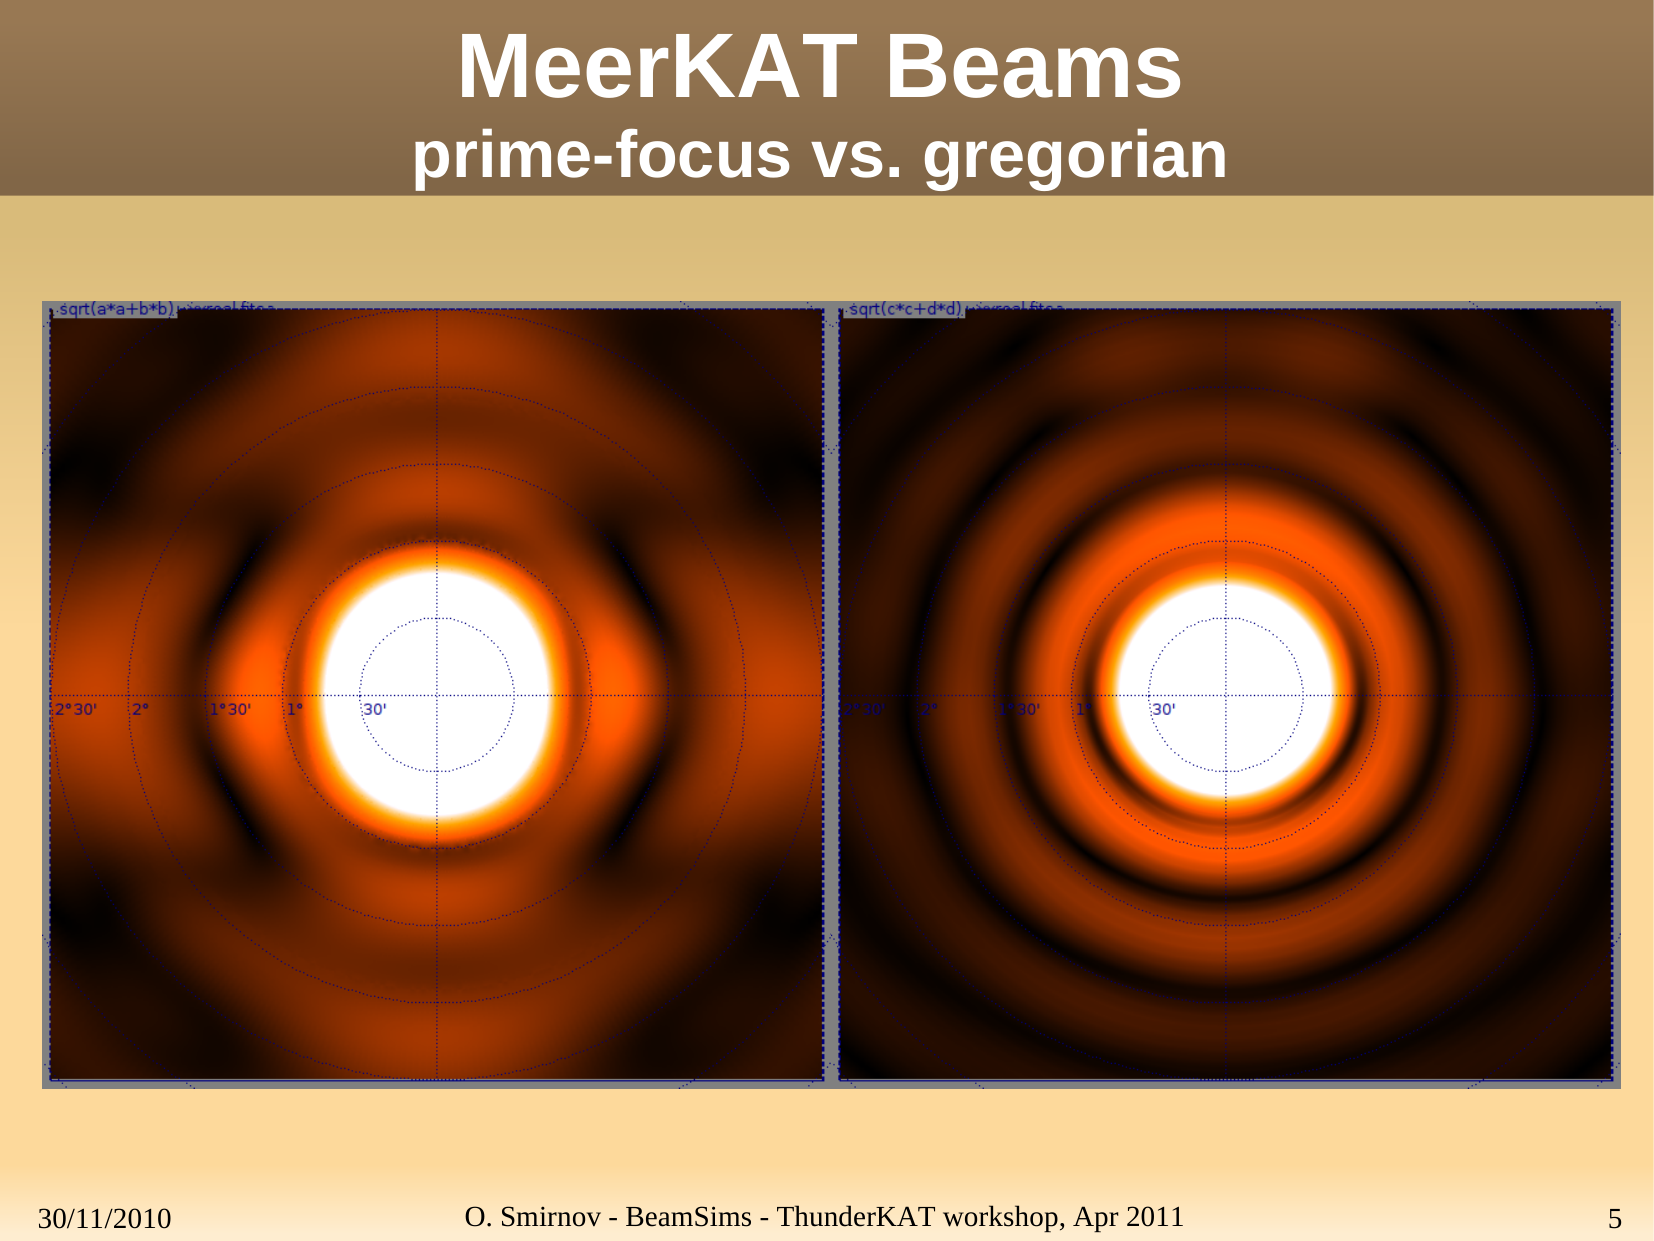

# MeerKAT Beams prime-focus vs. gregorian
O. Smirnov - BeamSims - ThunderKAT workshop, Apr 2011
30/11/2010
5